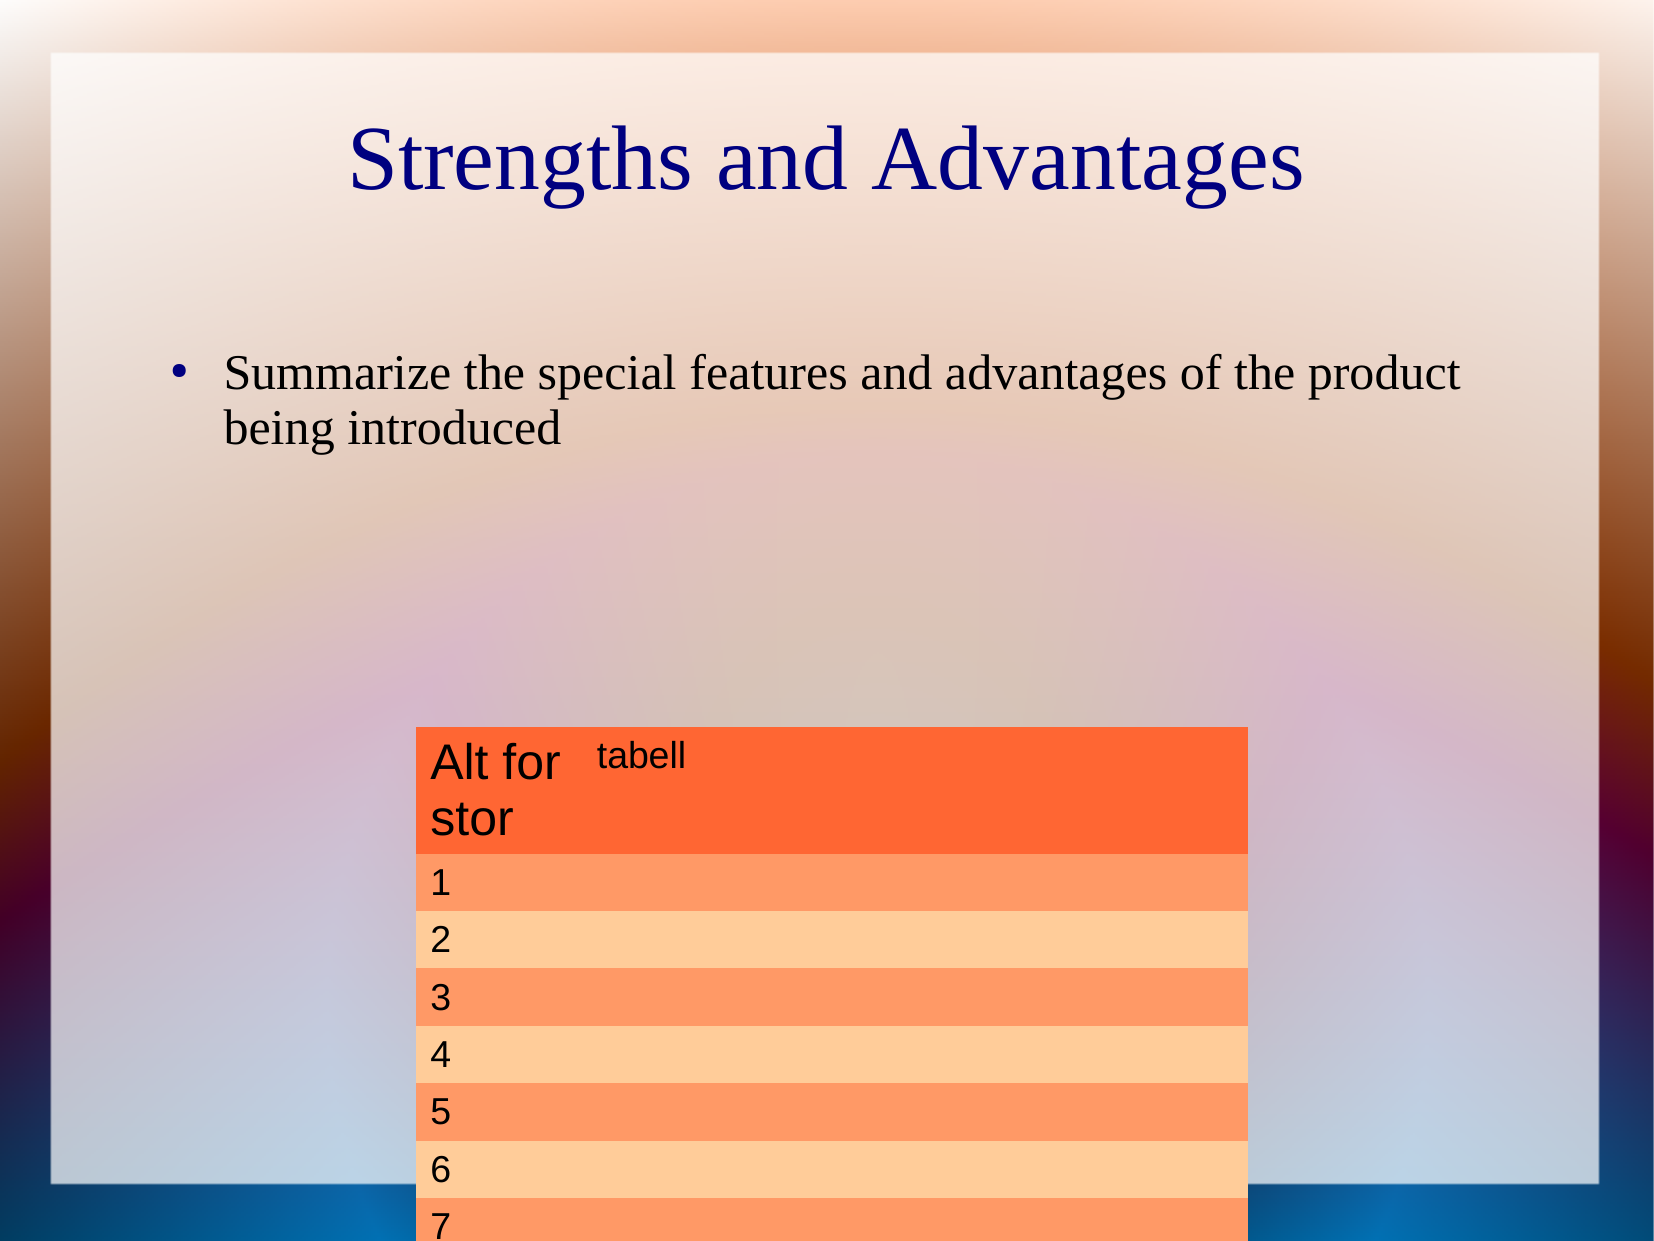

# Strengths and Advantages
Summarize the special features and advantages of the product being introduced
| Alt for stor | tabell | | | |
| --- | --- | --- | --- | --- |
| 1 | | | | |
| 2 | | | | |
| 3 | | | | |
| 4 | | | | |
| 5 | | | | |
| 6 | | | | |
| 7 | | | | |
| 8 | | | | |
| 9 | | | | |
| 10 | | | | |
| | | | | |
| | | | | |
| | | | | |
| | | | | |
| | | | | |
| | | | | |
| | | | | |
| | | | | |